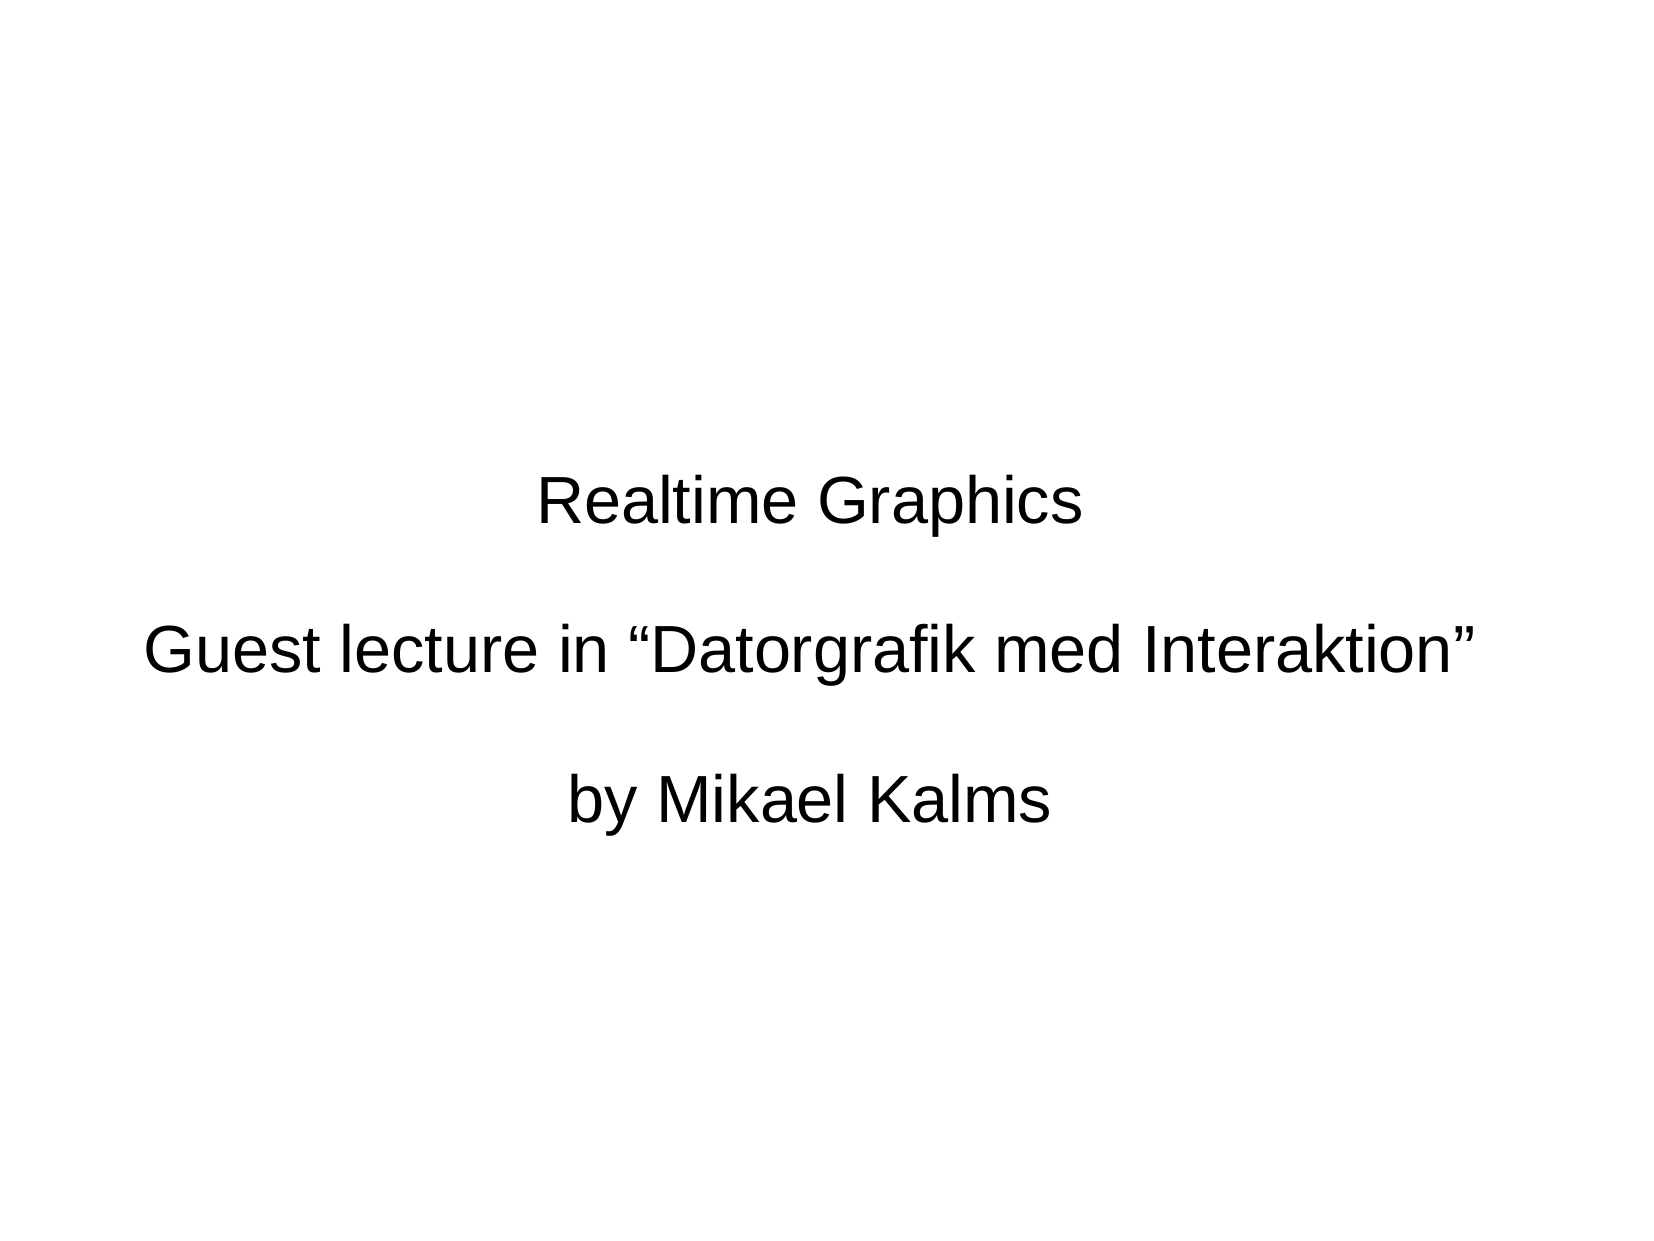

# Realtime Graphics
Guest lecture in “Datorgrafik med Interaktion”
by Mikael Kalms